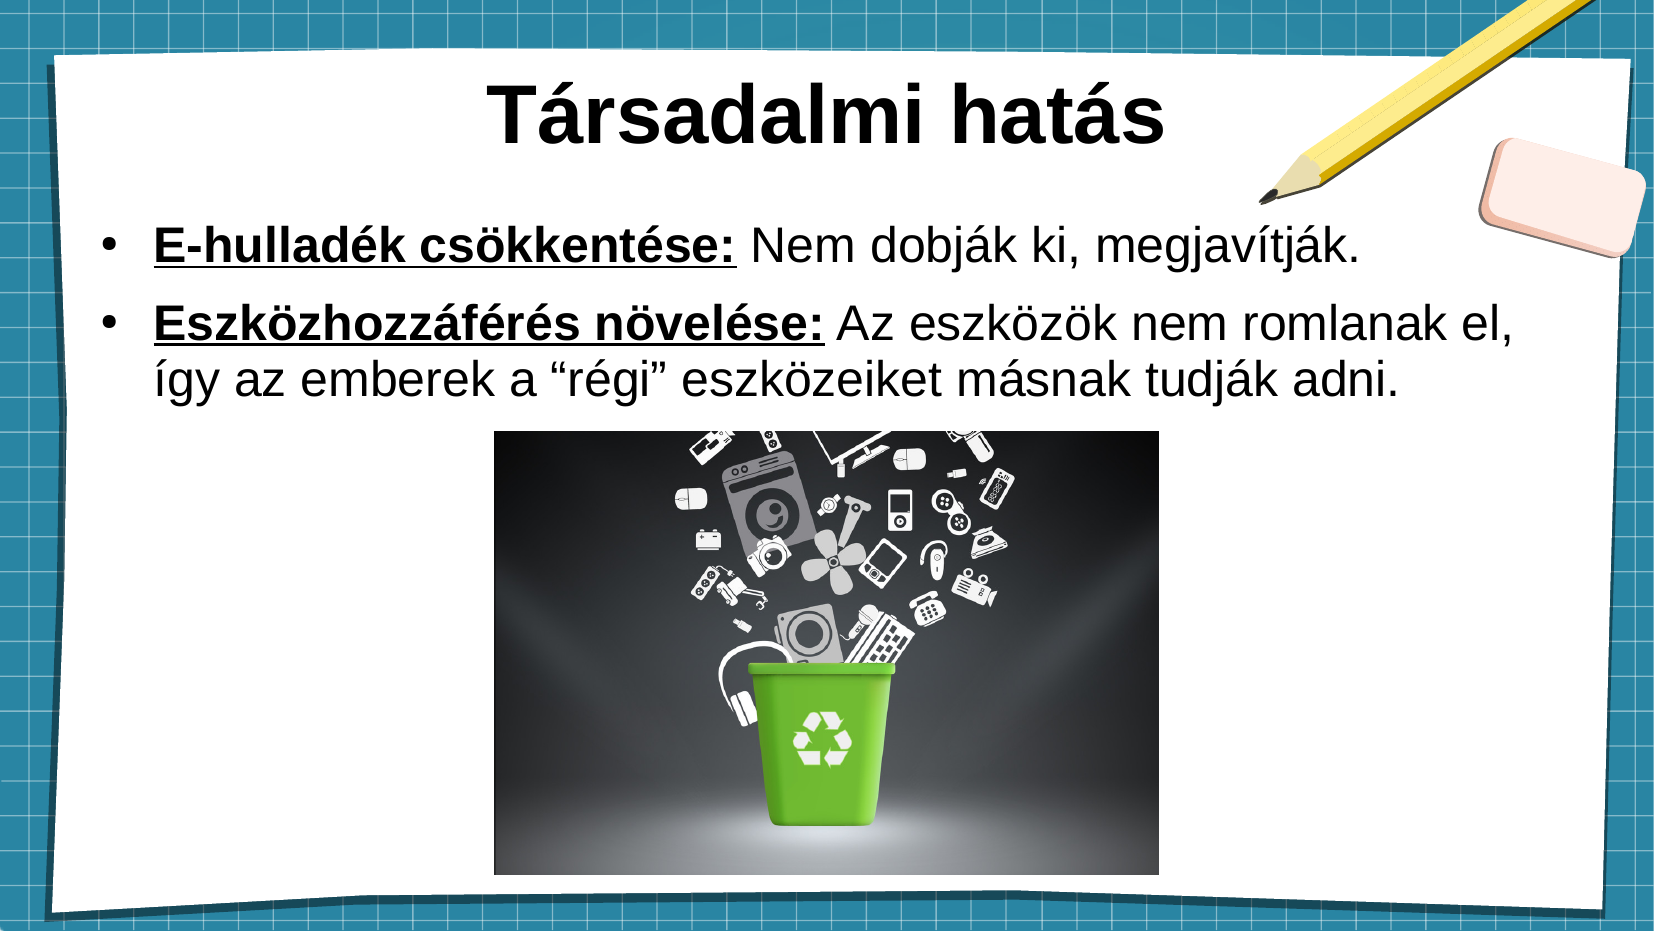

# Társadalmi hatás
E-hulladék csökkentése: Nem dobják ki, megjavítják.
Eszközhozzáférés növelése: Az eszközök nem romlanak el, így az emberek a “régi” eszközeiket másnak tudják adni.